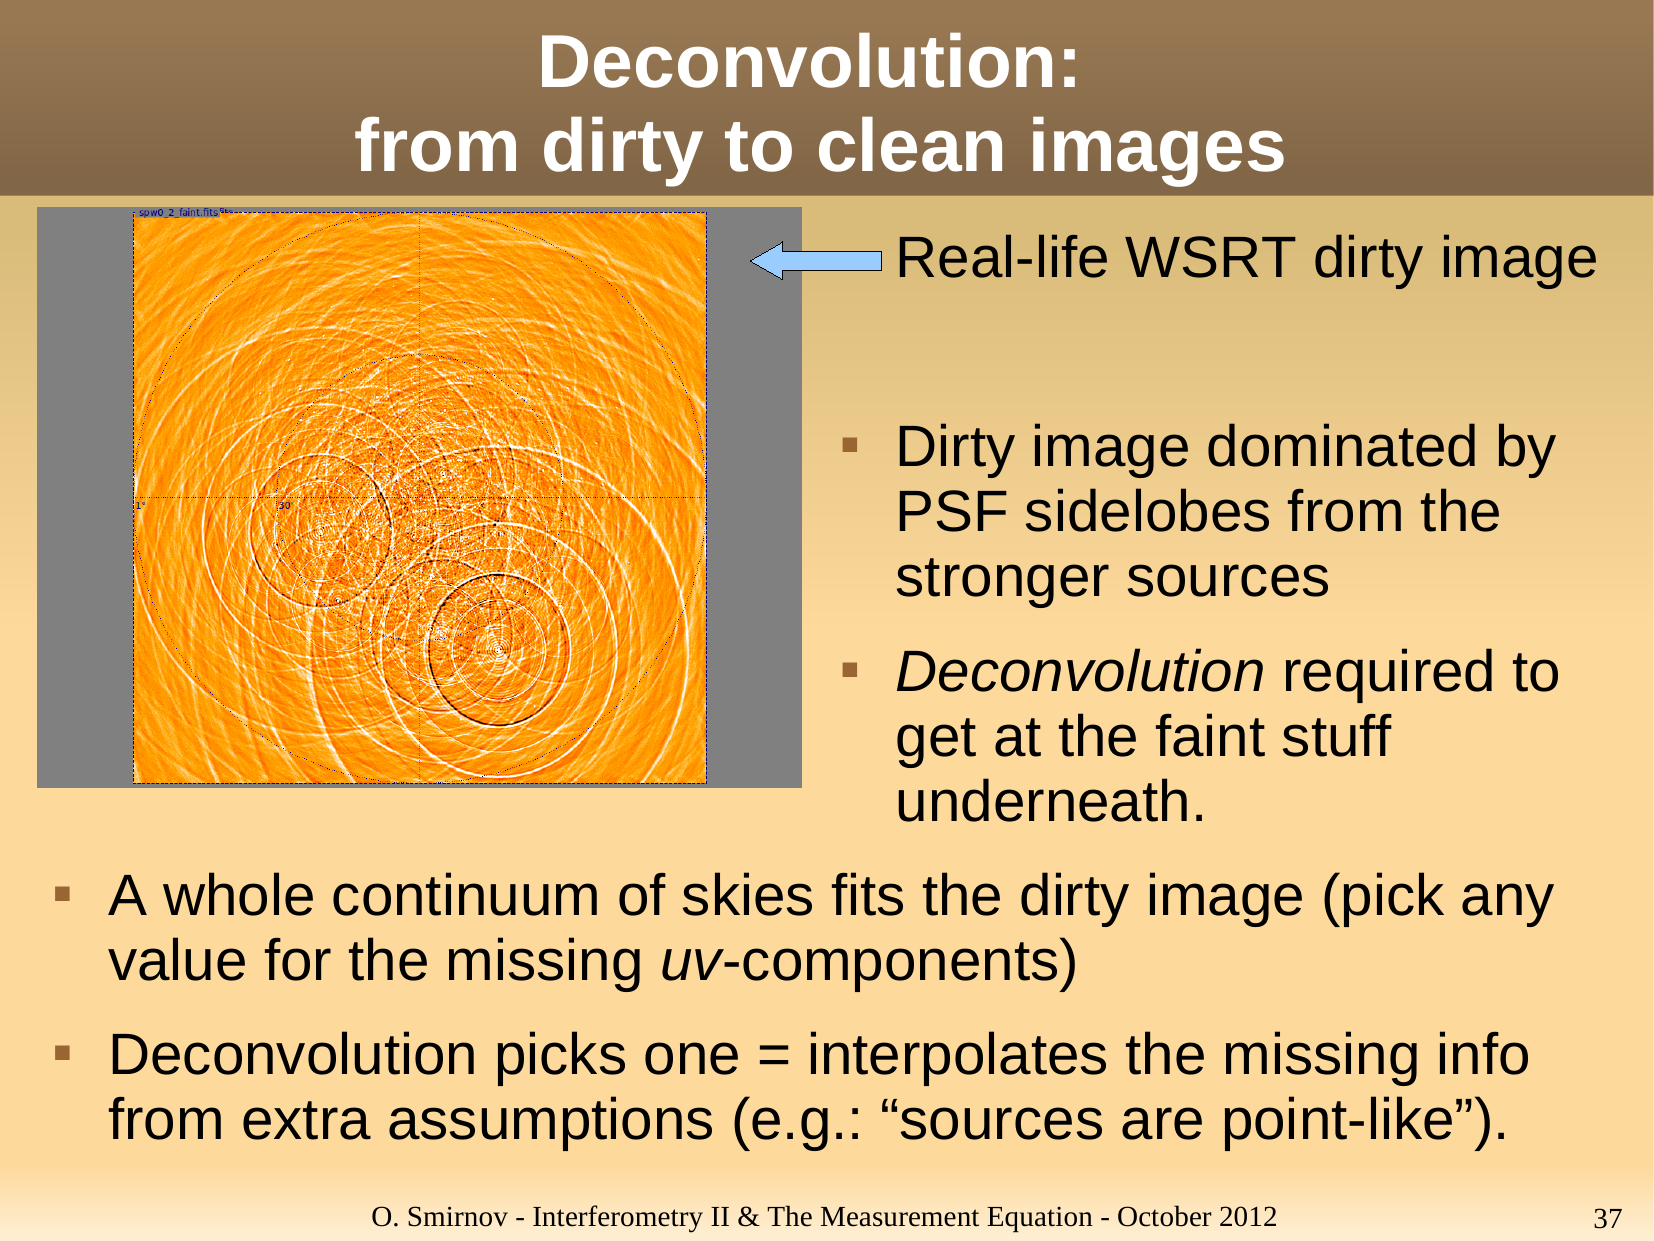

# Deconvolution: from dirty to clean images
Real-life WSRT dirty image
Dirty image dominated by PSF sidelobes from the stronger sources
Deconvolution required to get at the faint stuff underneath.
A whole continuum of skies fits the dirty image (pick any value for the missing uv-components)
Deconvolution picks one = interpolates the missing info from extra assumptions (e.g.: “sources are point-like”).
O. Smirnov - Interferometry II & The Measurement Equation - October 2012
37